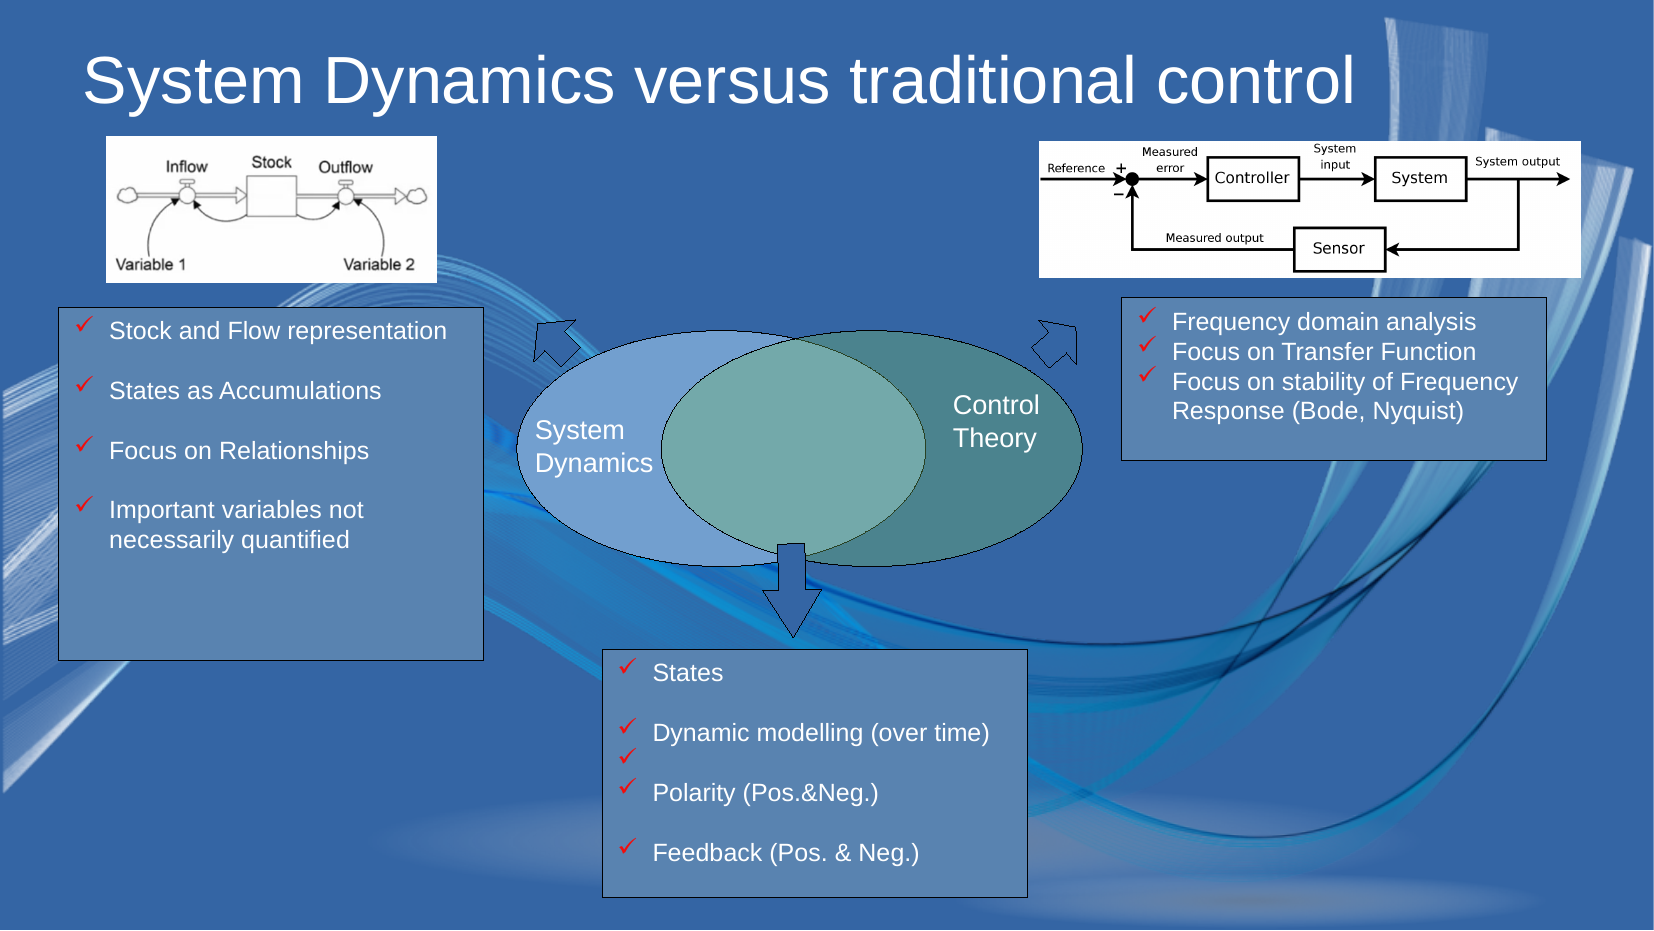

System Dynamics versus traditional control
Frequency domain analysis
Focus on Transfer Function
Focus on stability of Frequency Response (Bode, Nyquist)
Control Theory
System Dynamics
Stock and Flow representation
States as Accumulations
Focus on Relationships
Important variables not necessarily quantified
States
Dynamic modelling (over time)
Polarity (Pos.&Neg.)
Feedback (Pos. & Neg.)